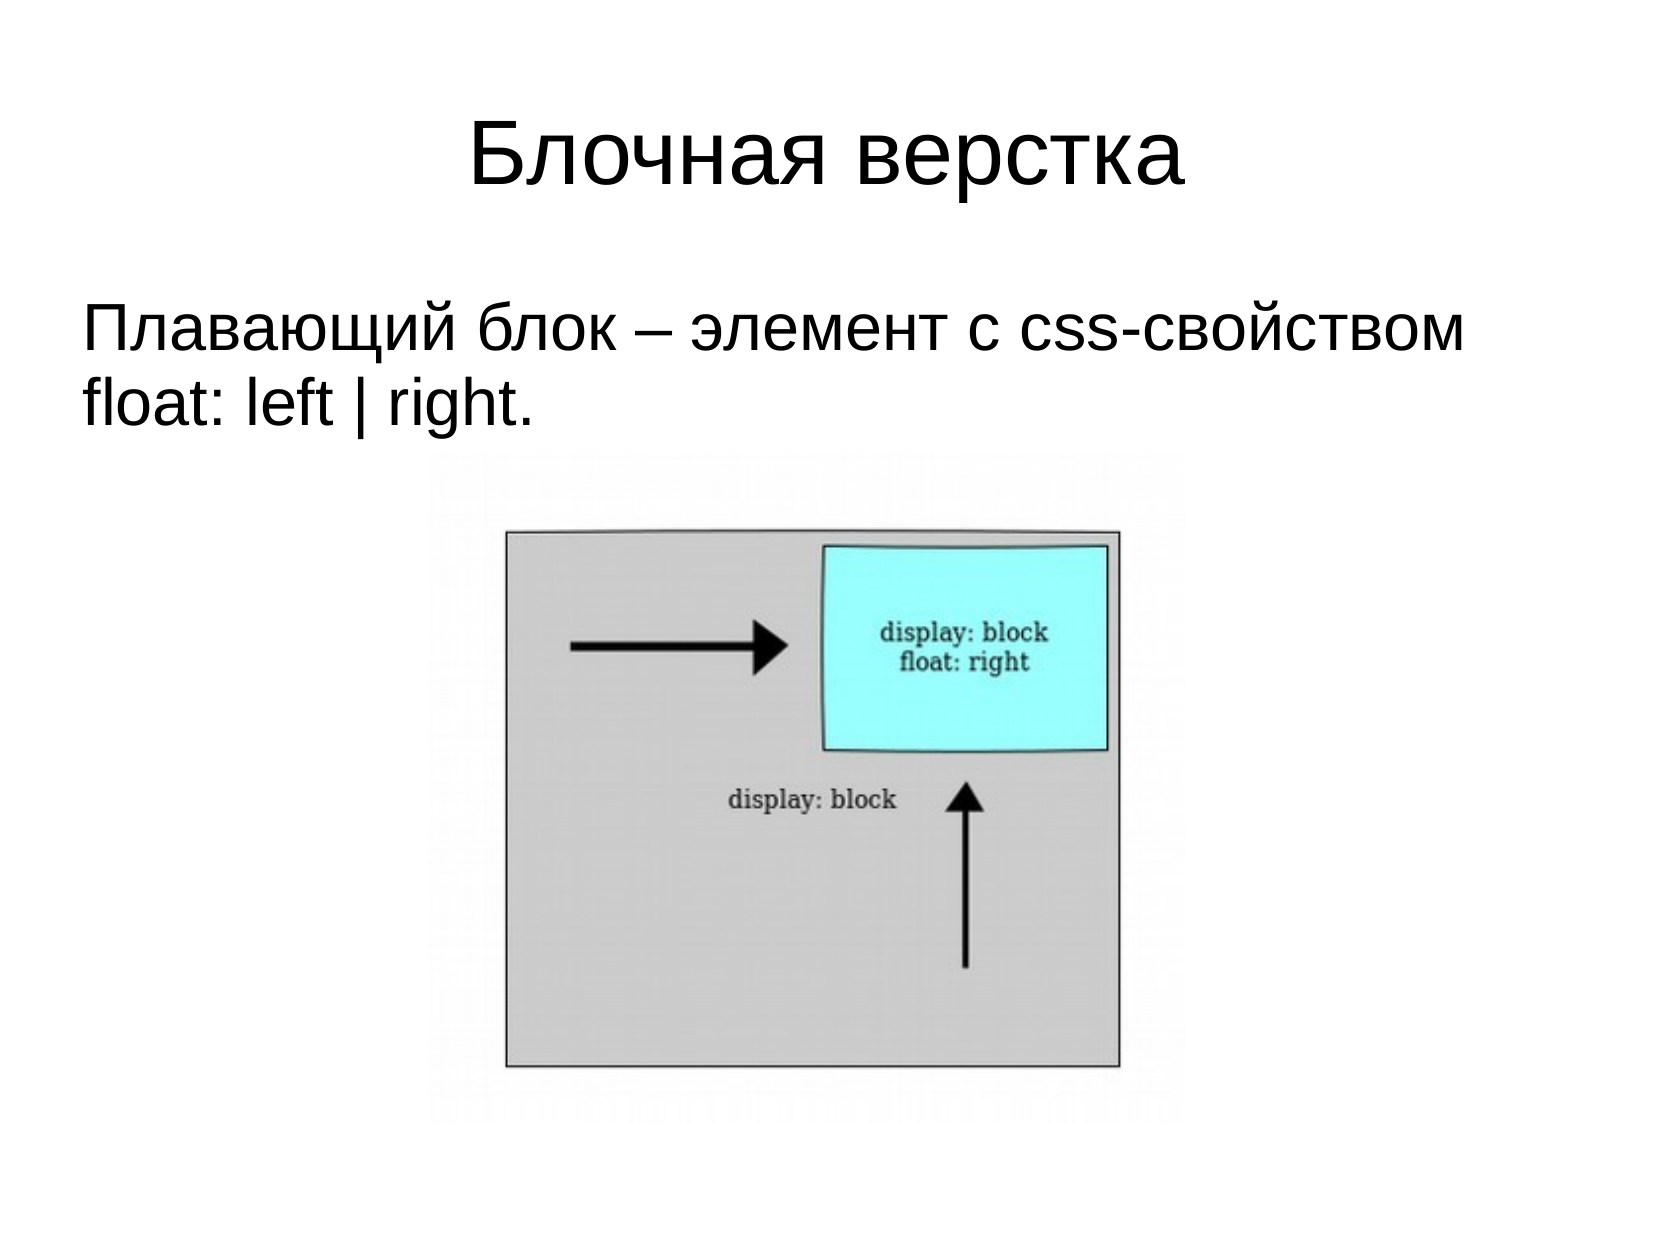

# Блочная верстка
Плавающий блок – элемент с css-свойством float: left | right.